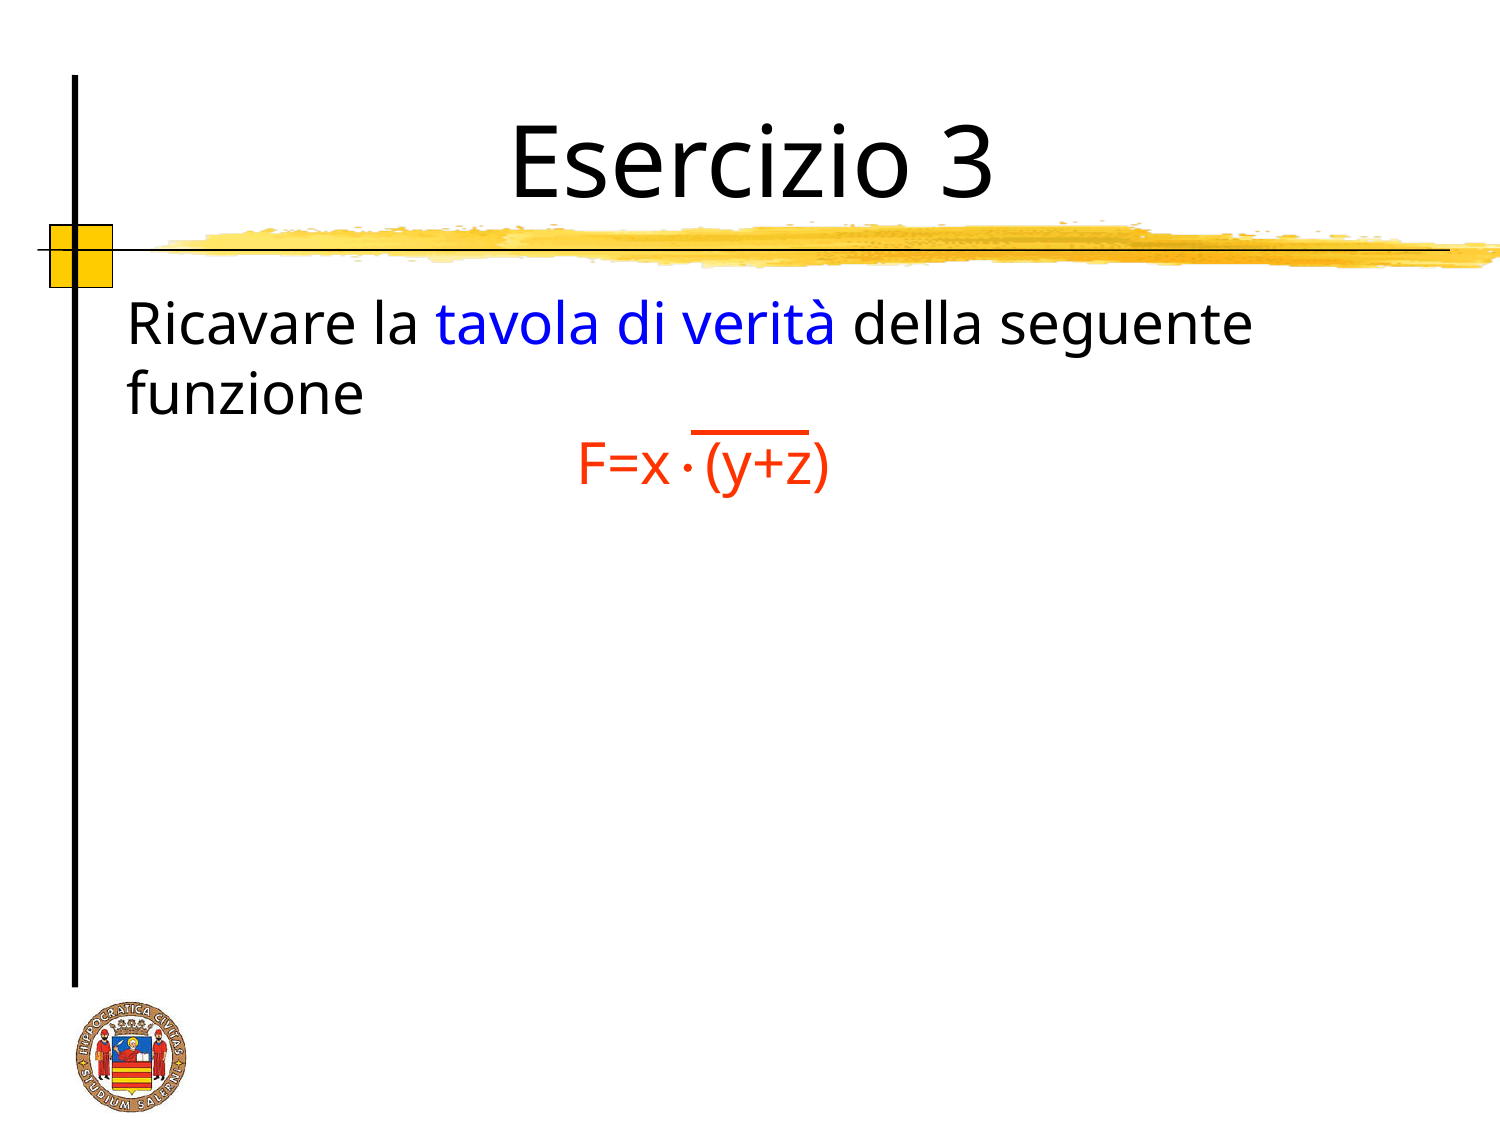

# Esercizio 3
Ricavare la tavola di verità della seguente funzione
			F=x(y+z)